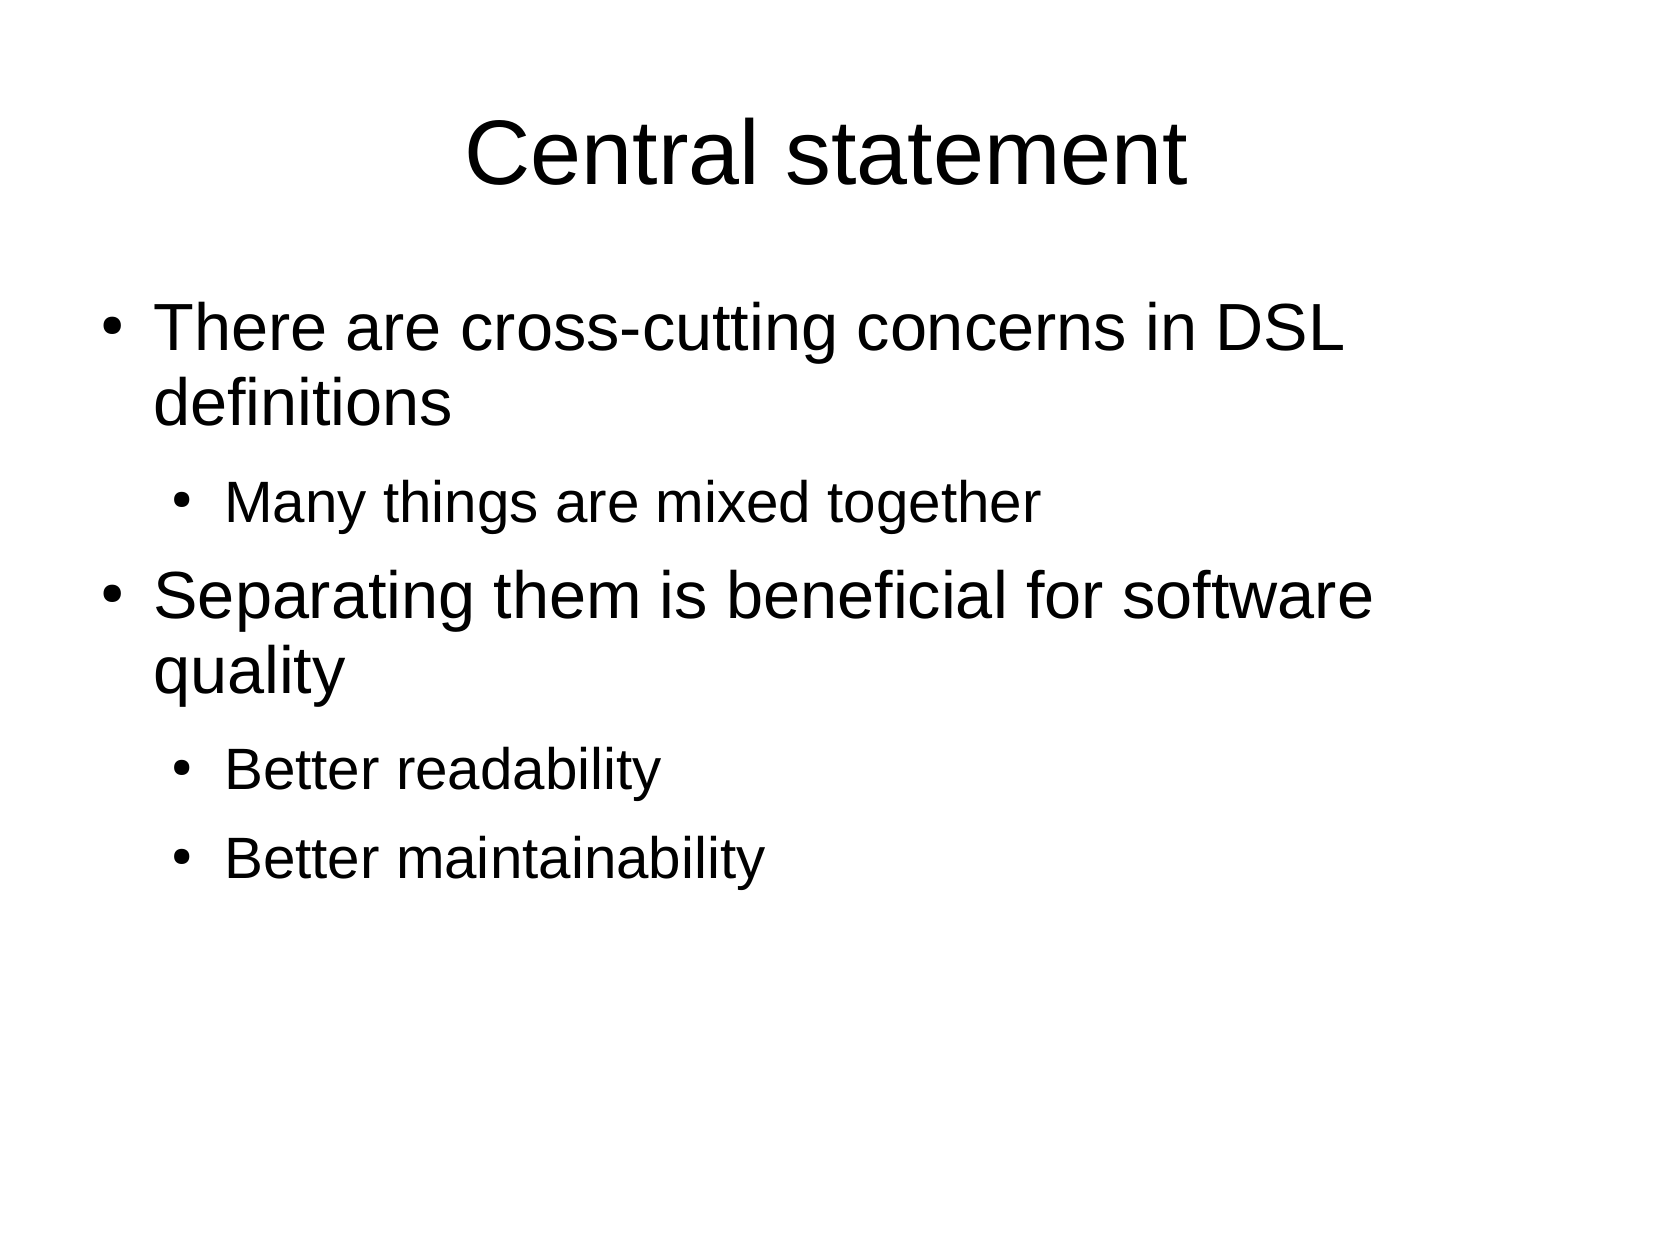

# Central statement
There are cross-cutting concerns in DSL definitions
Many things are mixed together
Separating them is beneficial for software quality
Better readability
Better maintainability